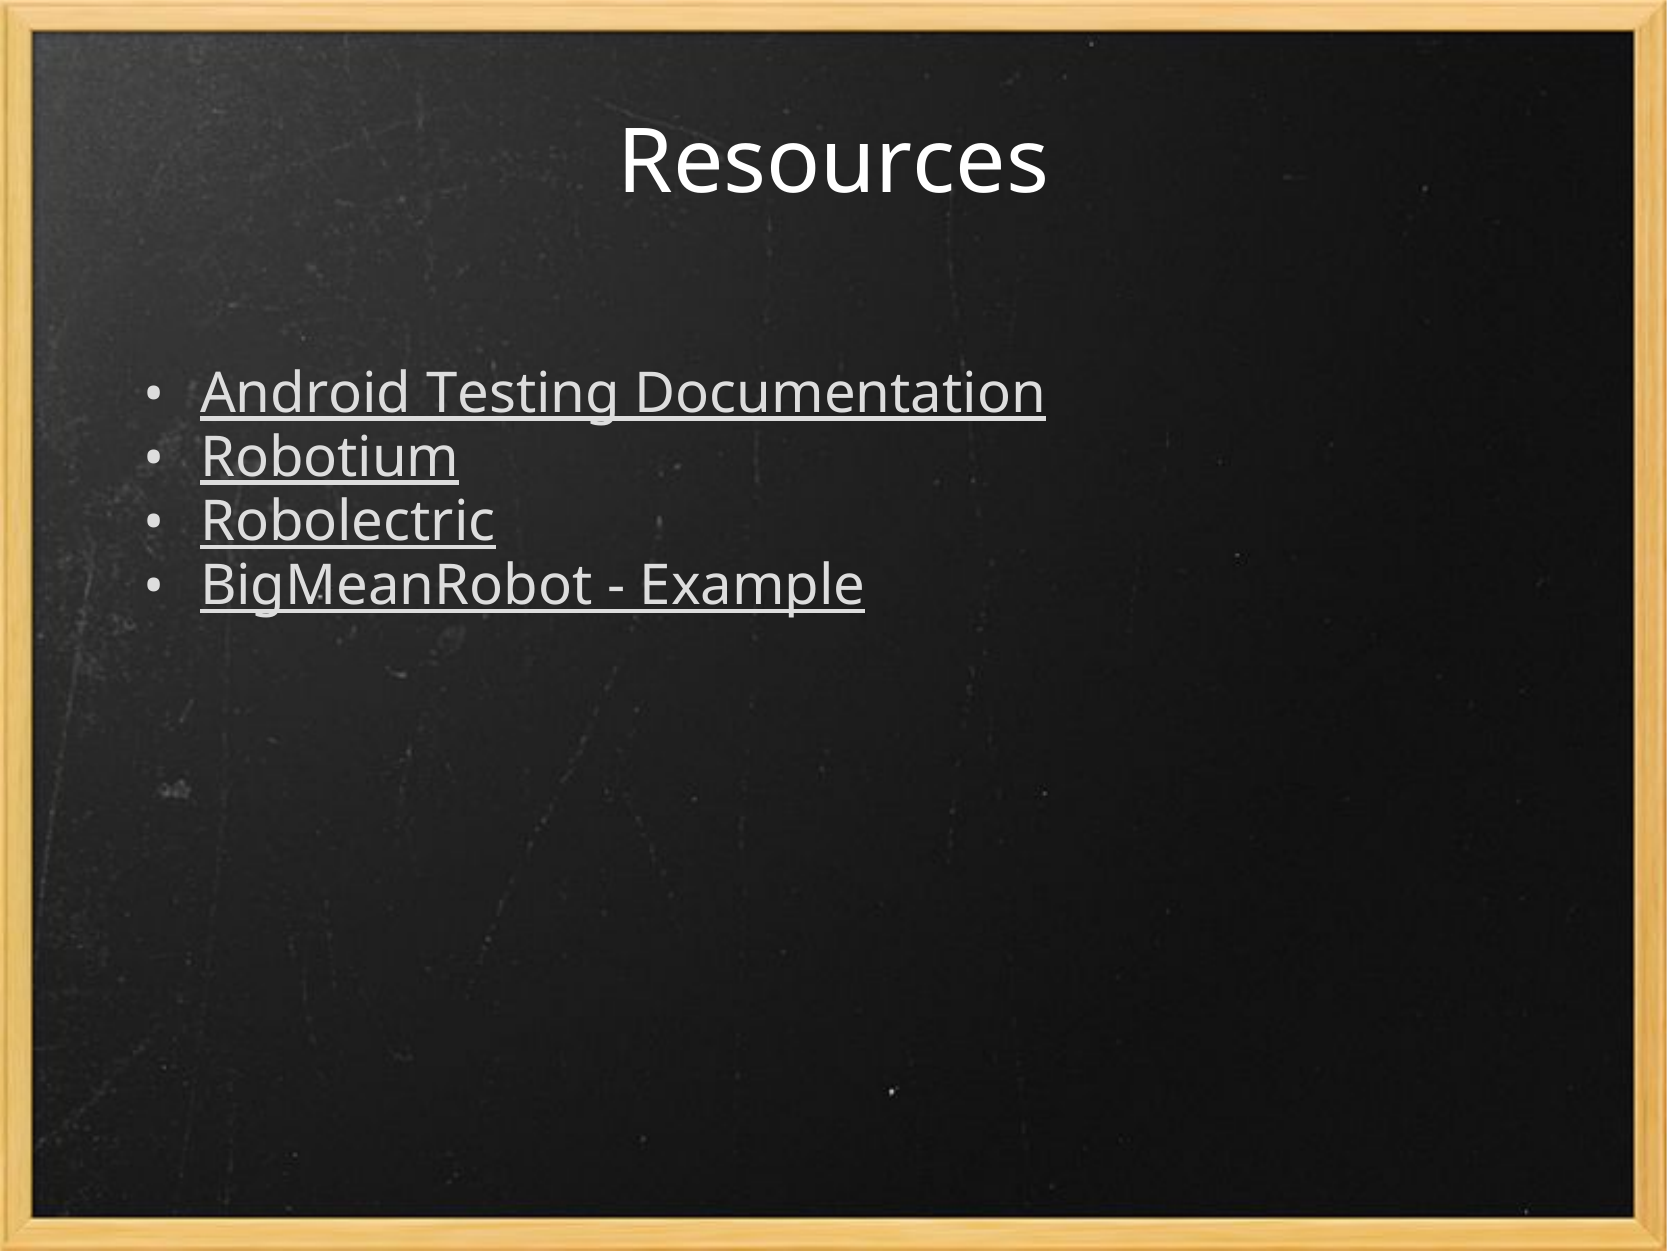

# Resources
Android Testing Documentation
Robotium
Robolectric
BigMeanRobot - Example